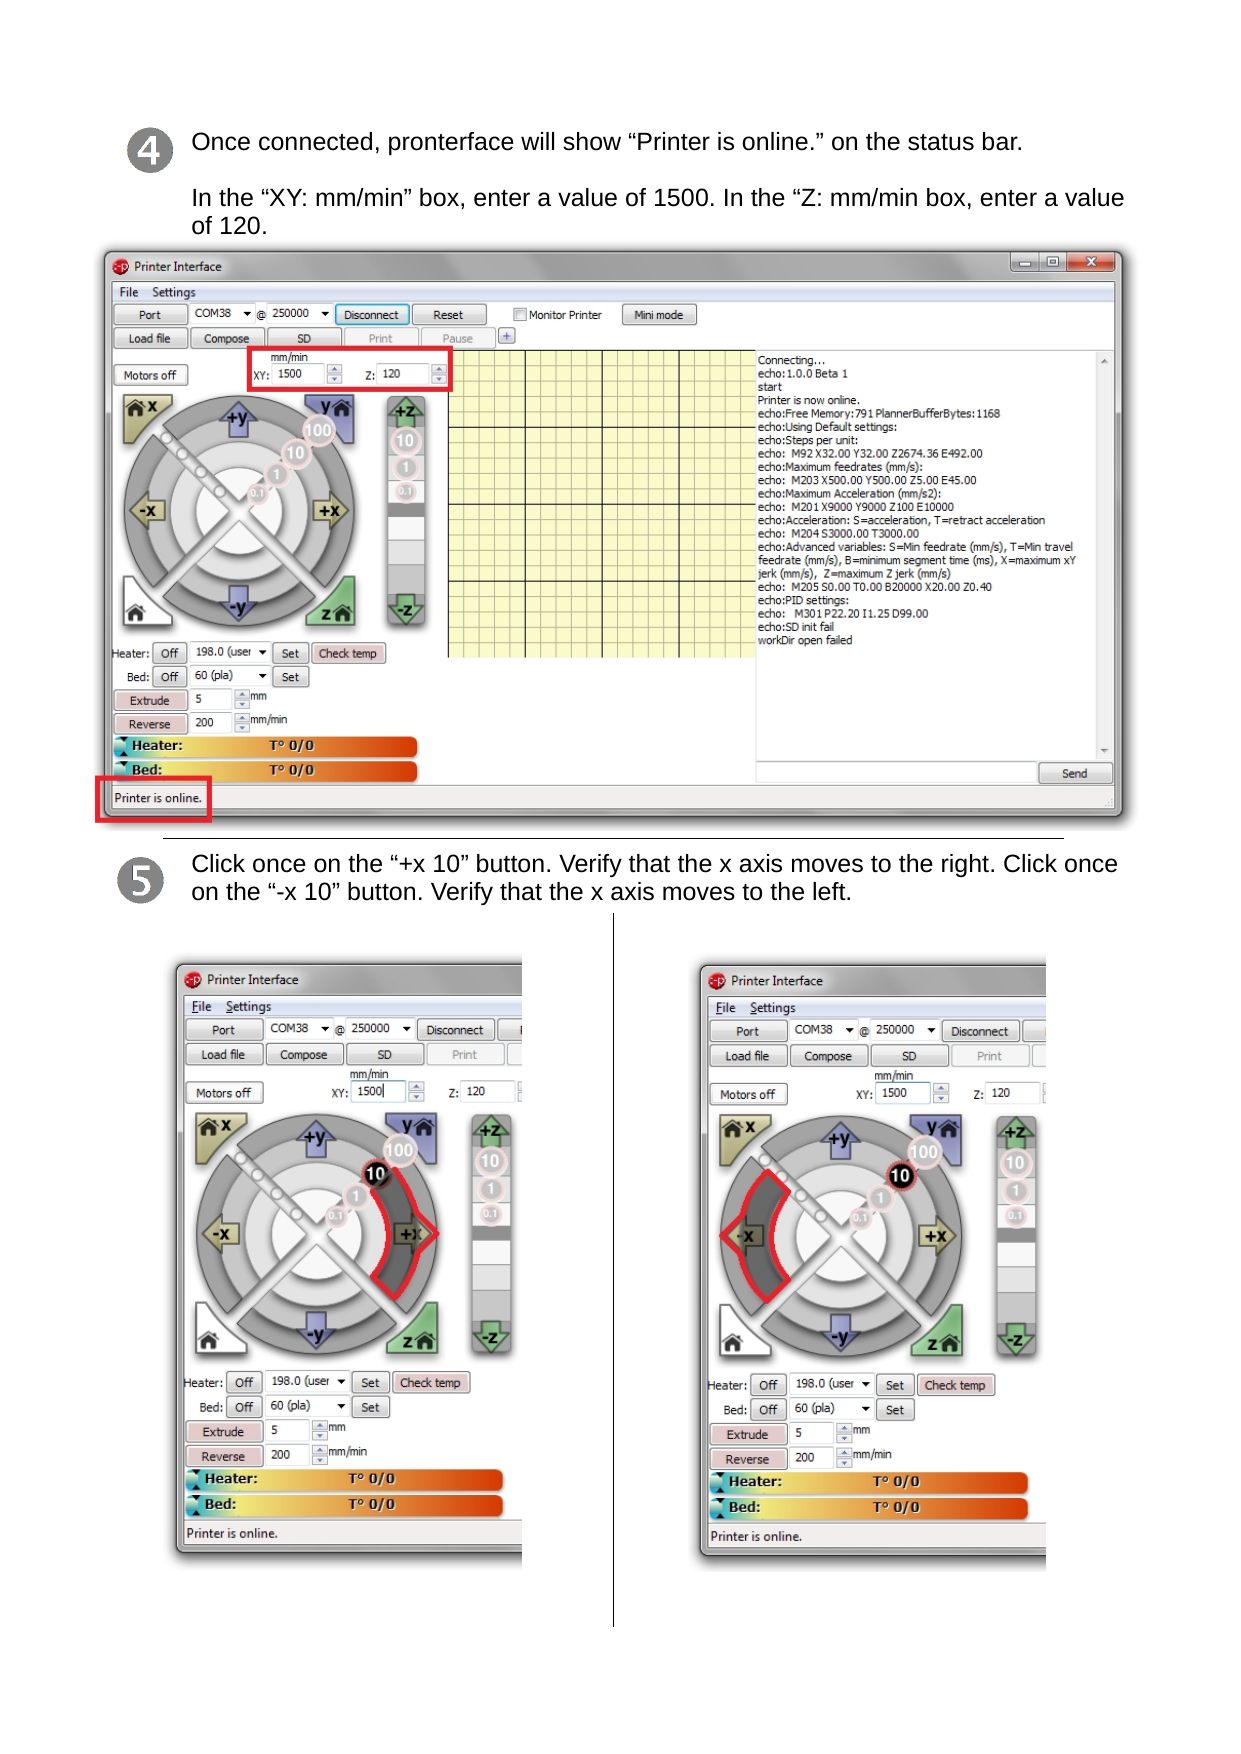

Once connected, pronterface will show “Printer is online.” on the status bar.
In the “XY: mm/min” box, enter a value of 1500. In the “Z: mm/min box, enter a value of 120.
Click once on the “+x 10” button. Verify that the x axis moves to the right. Click once on the “-x 10” button. Verify that the x axis moves to the left.